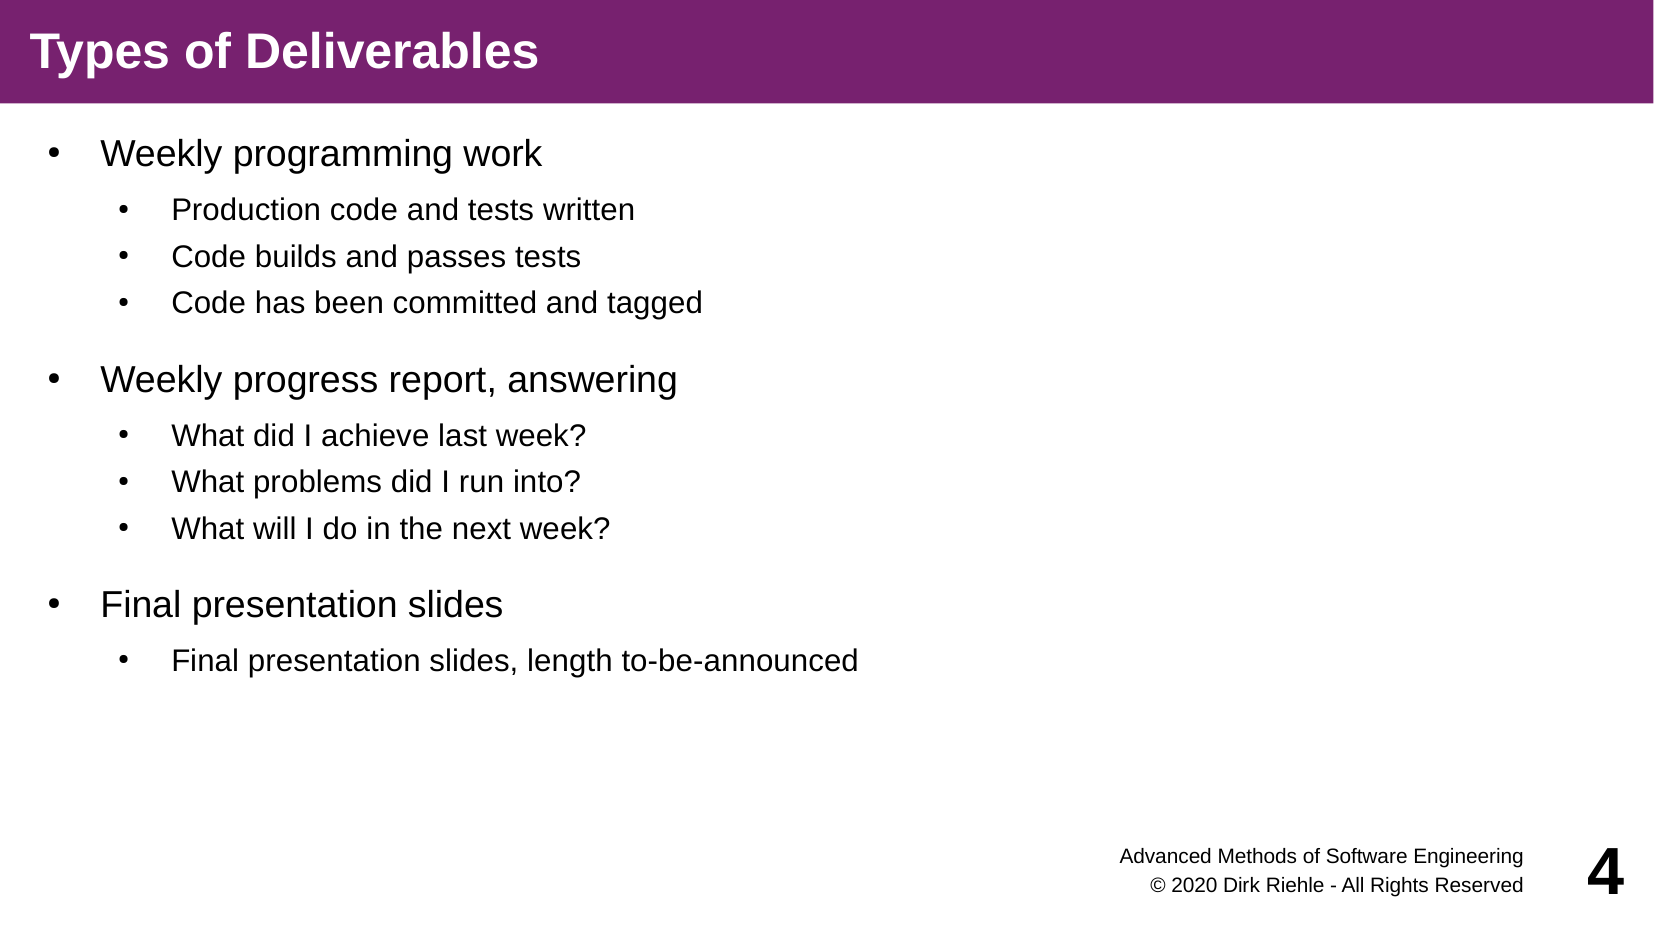

# Types of Deliverables
Weekly programming work
Production code and tests written
Code builds and passes tests
Code has been committed and tagged
Weekly progress report, answering
What did I achieve last week?
What problems did I run into?
What will I do in the next week?
Final presentation slides
Final presentation slides, length to-be-announced
Advanced Methods of Software Engineering
4
© 2020 Dirk Riehle - All Rights Reserved